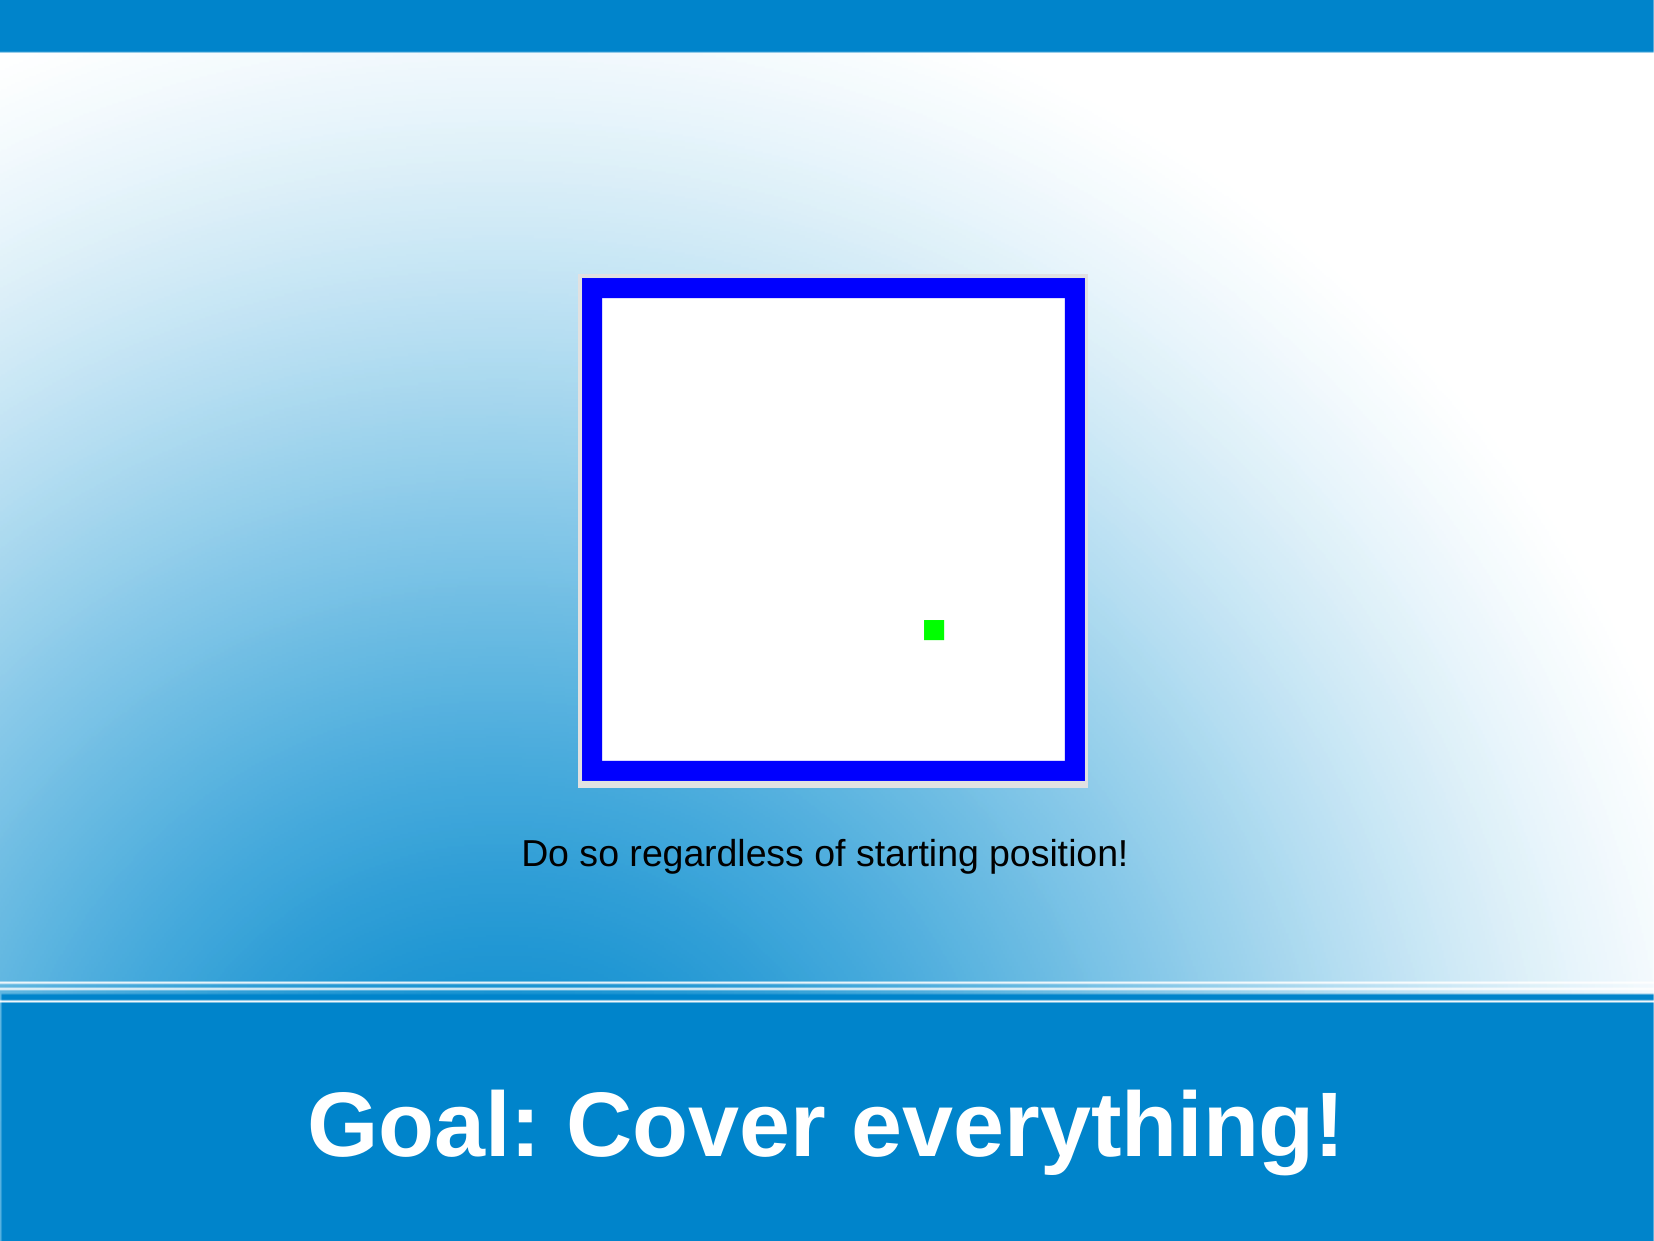

Do so regardless of starting position!
# Goal: Cover everything!